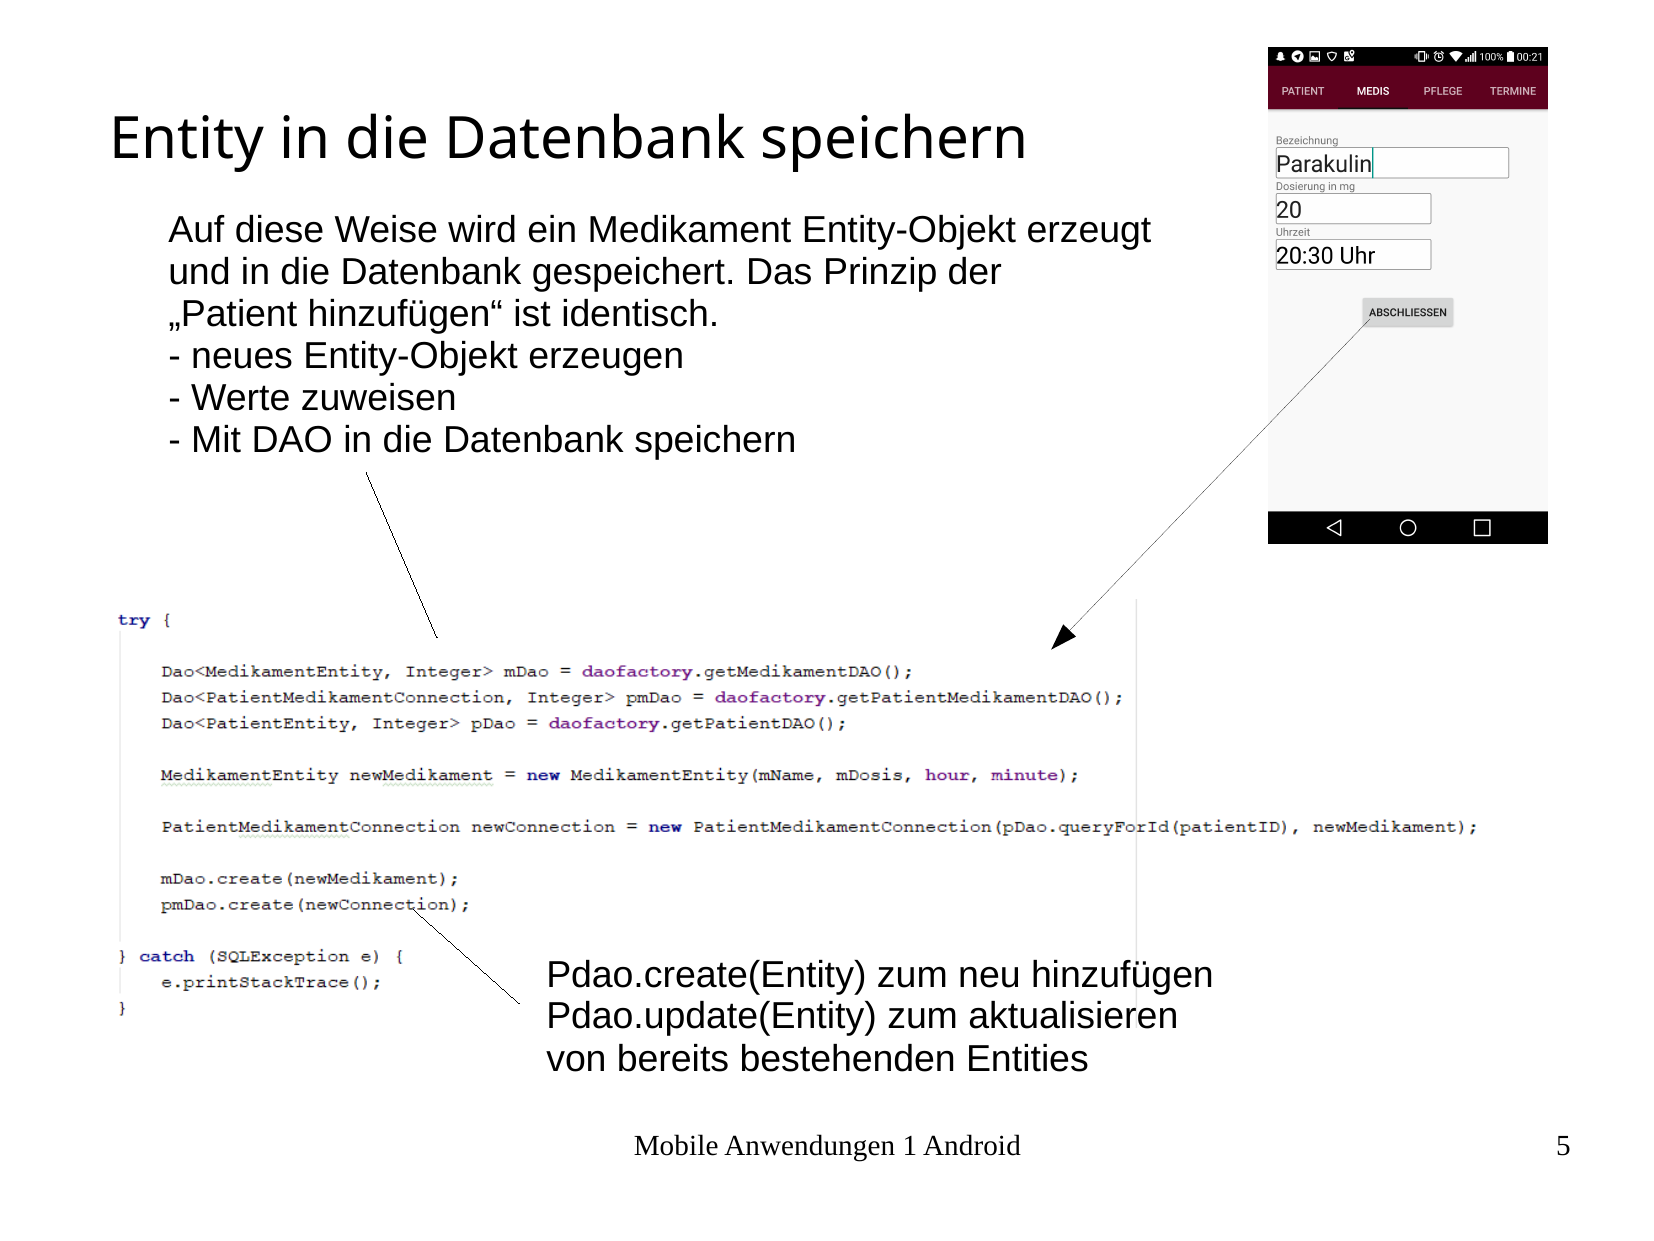

Entity in die Datenbank speichern
Auf diese Weise wird ein Medikament Entity-Objekt erzeugt
und in die Datenbank gespeichert. Das Prinzip der
„Patient hinzufügen“ ist identisch.
- neues Entity-Objekt erzeugen
- Werte zuweisen
- Mit DAO in die Datenbank speichern
Pdao.create(Entity) zum neu hinzufügen
Pdao.update(Entity) zum aktualisieren
von bereits bestehenden Entities
Mobile Anwendungen 1 Android
5